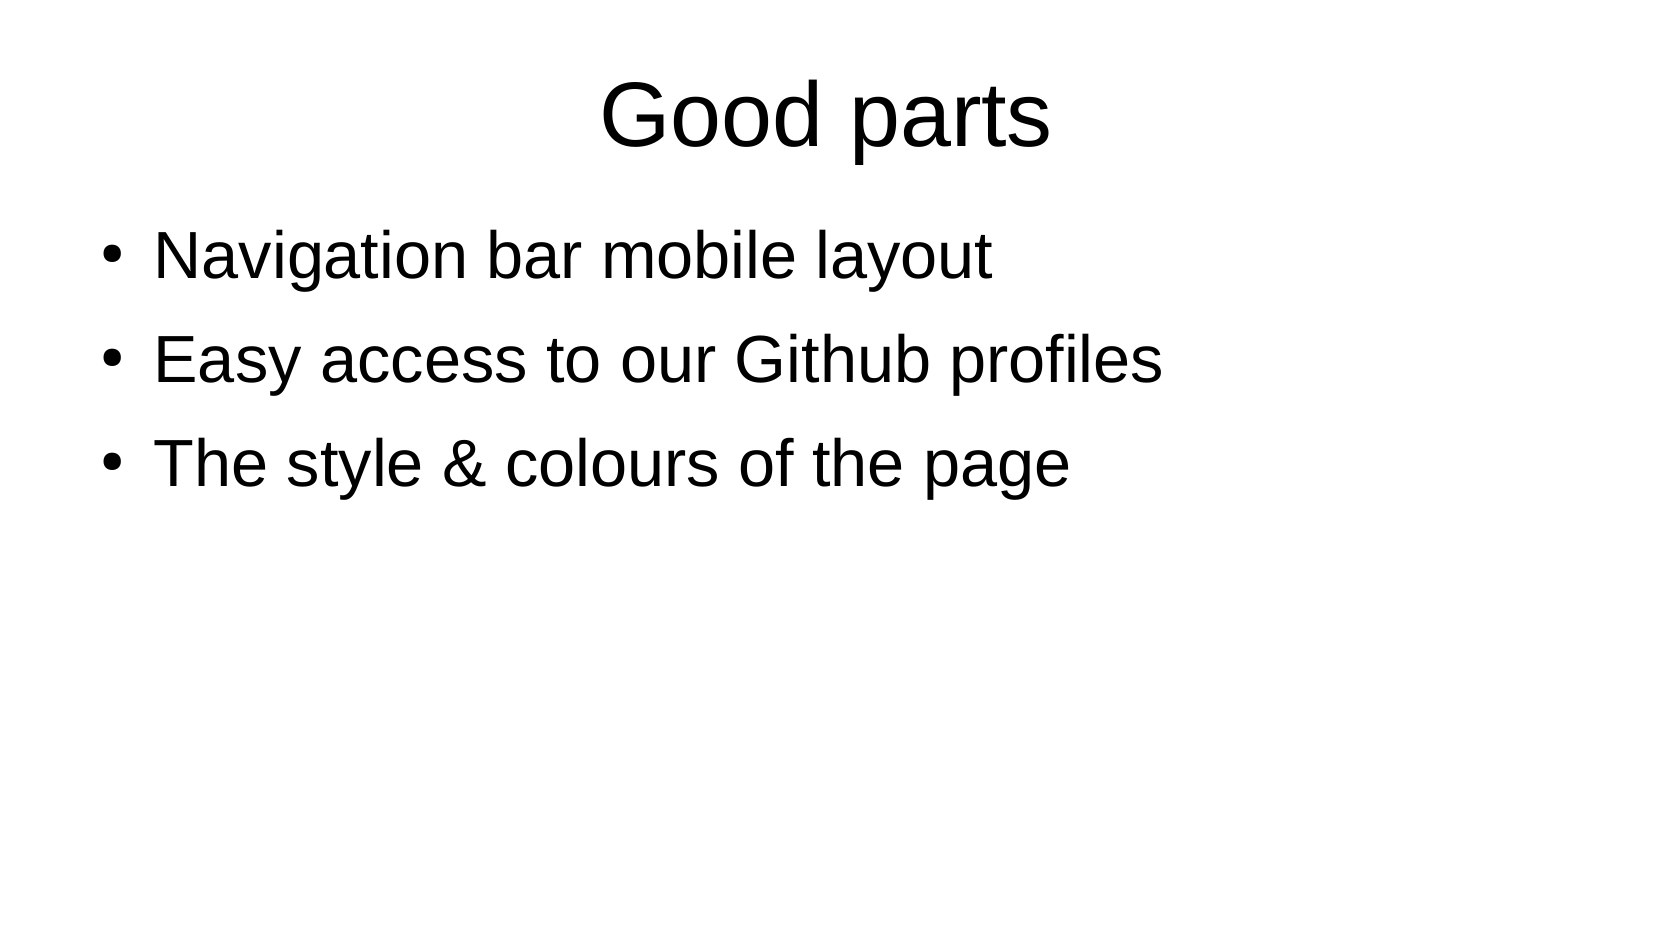

# Good parts
Navigation bar mobile layout
Easy access to our Github profiles
The style & colours of the page